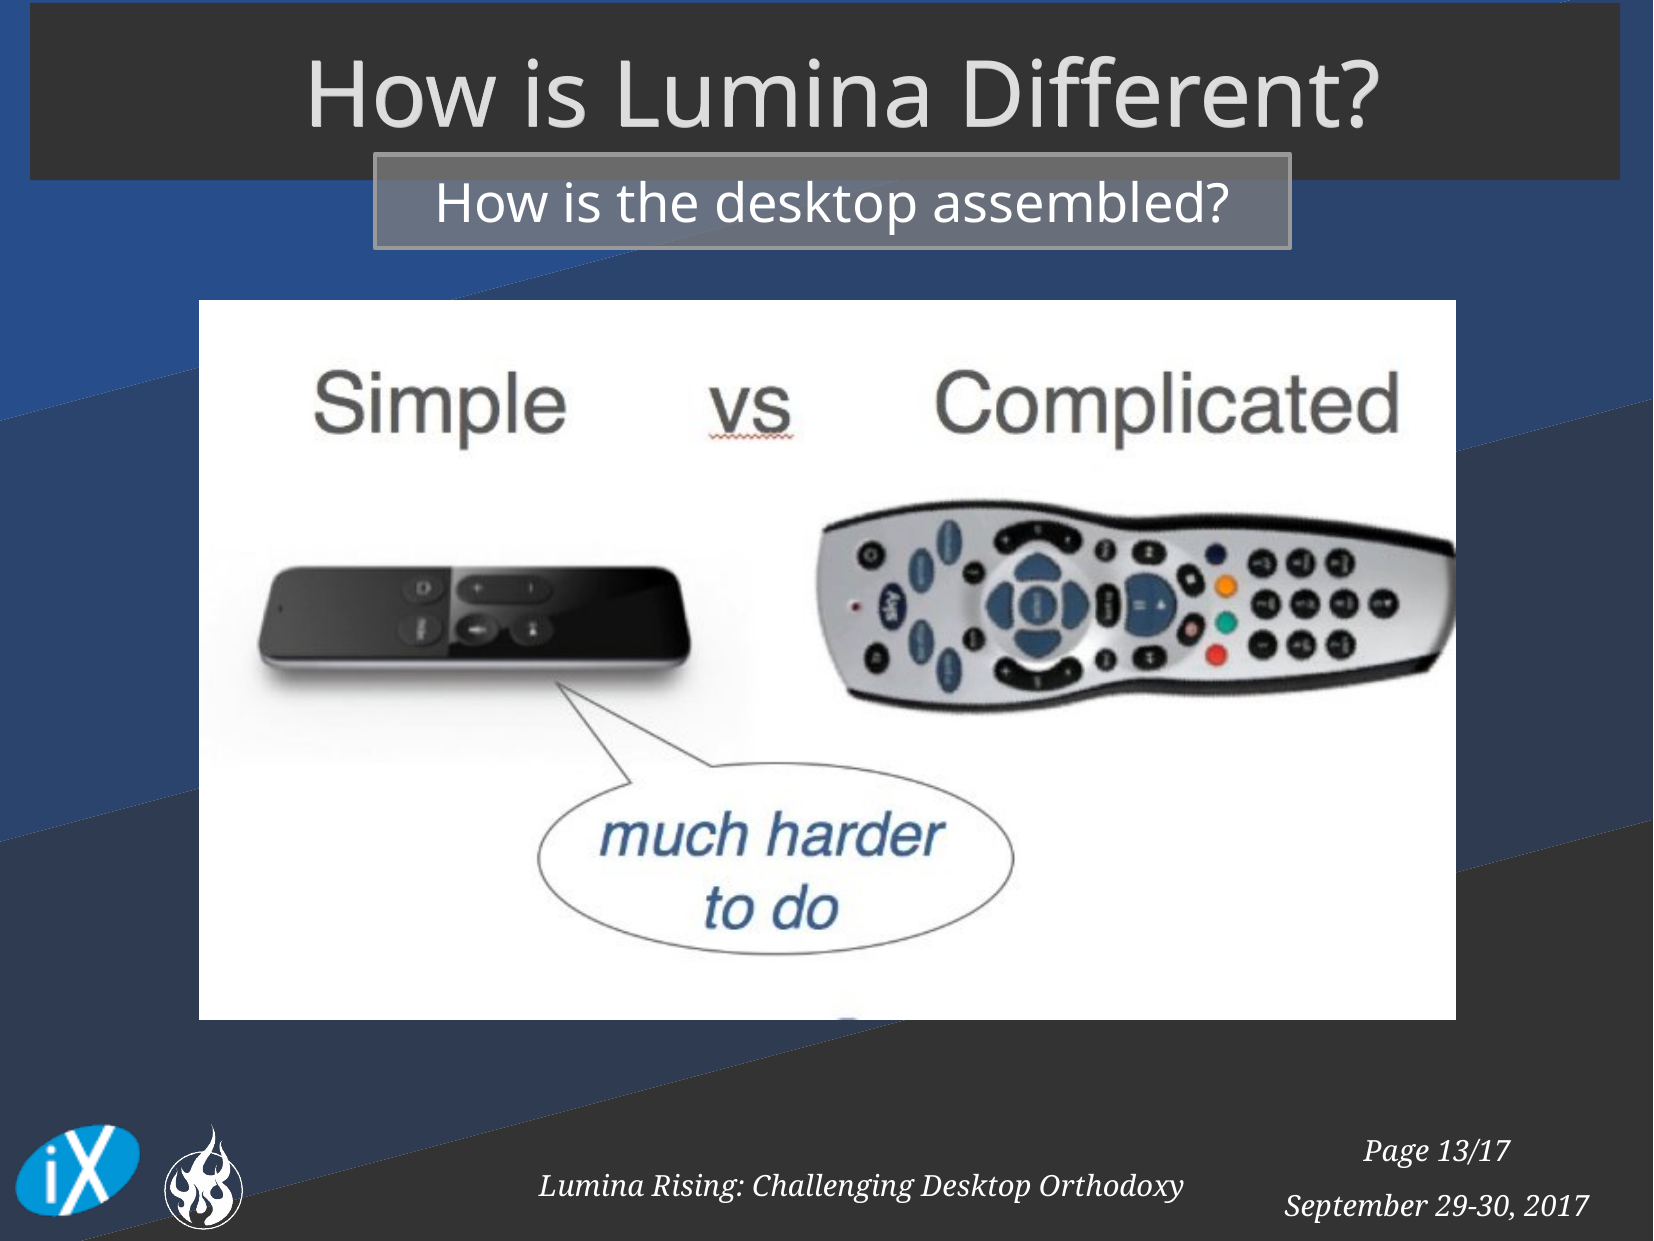

# How is Lumina Different?
How is the desktop assembled?
Lumina Rising: Challenging Desktop Orthodoxy
13
September 29-30, 2017